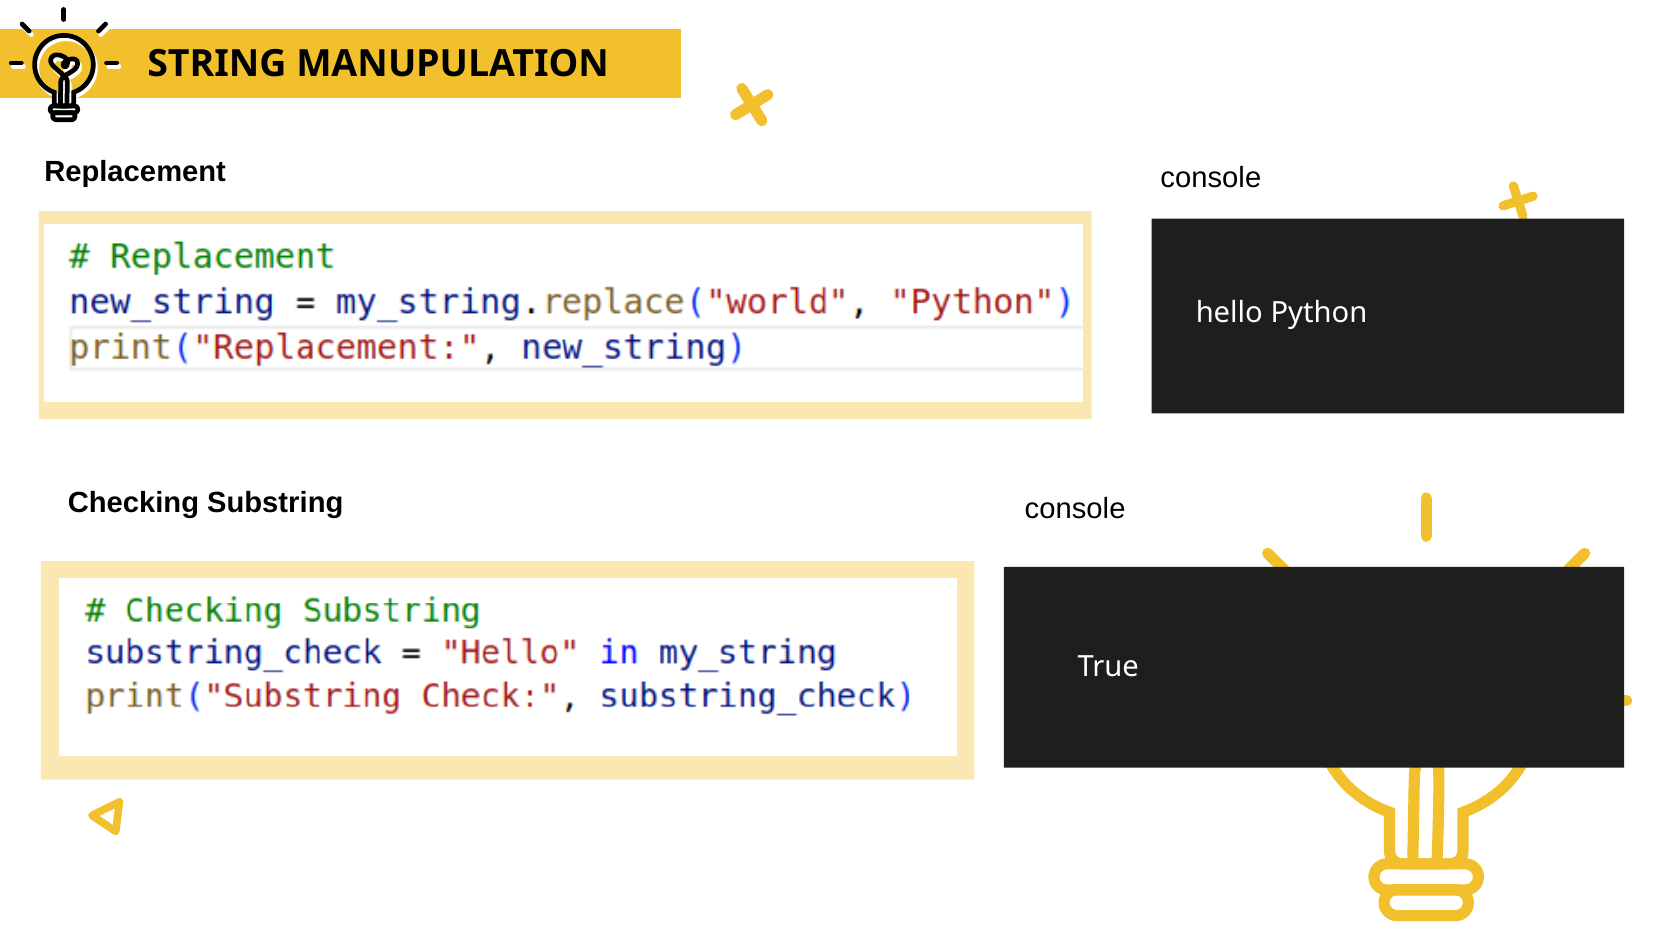

# STRING MANUPULATION
Replacement
console
hello Python
Checking Substring
console
True